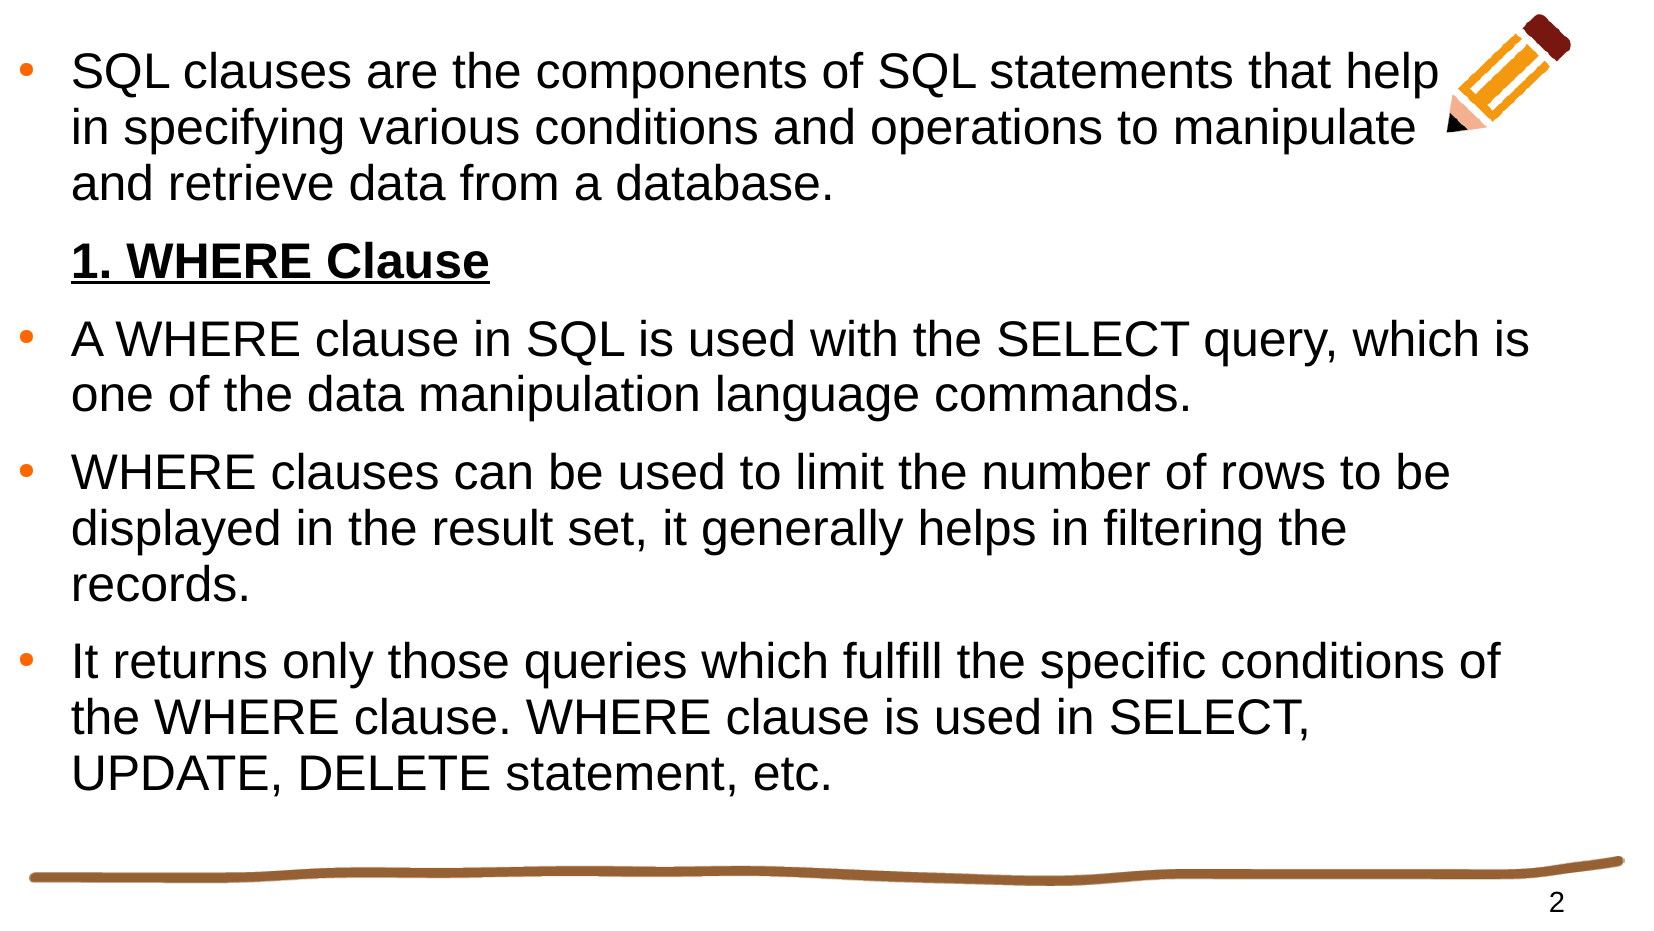

# SQL clauses are the components of SQL statements that help in specifying various conditions and operations to manipulate and retrieve data from a database.
1. WHERE Clause
A WHERE clause in SQL is used with the SELECT query, which is one of the data manipulation language commands.
WHERE clauses can be used to limit the number of rows to be displayed in the result set, it generally helps in filtering the records.
It returns only those queries which fulfill the specific conditions of the WHERE clause. WHERE clause is used in SELECT, UPDATE, DELETE statement, etc.
2